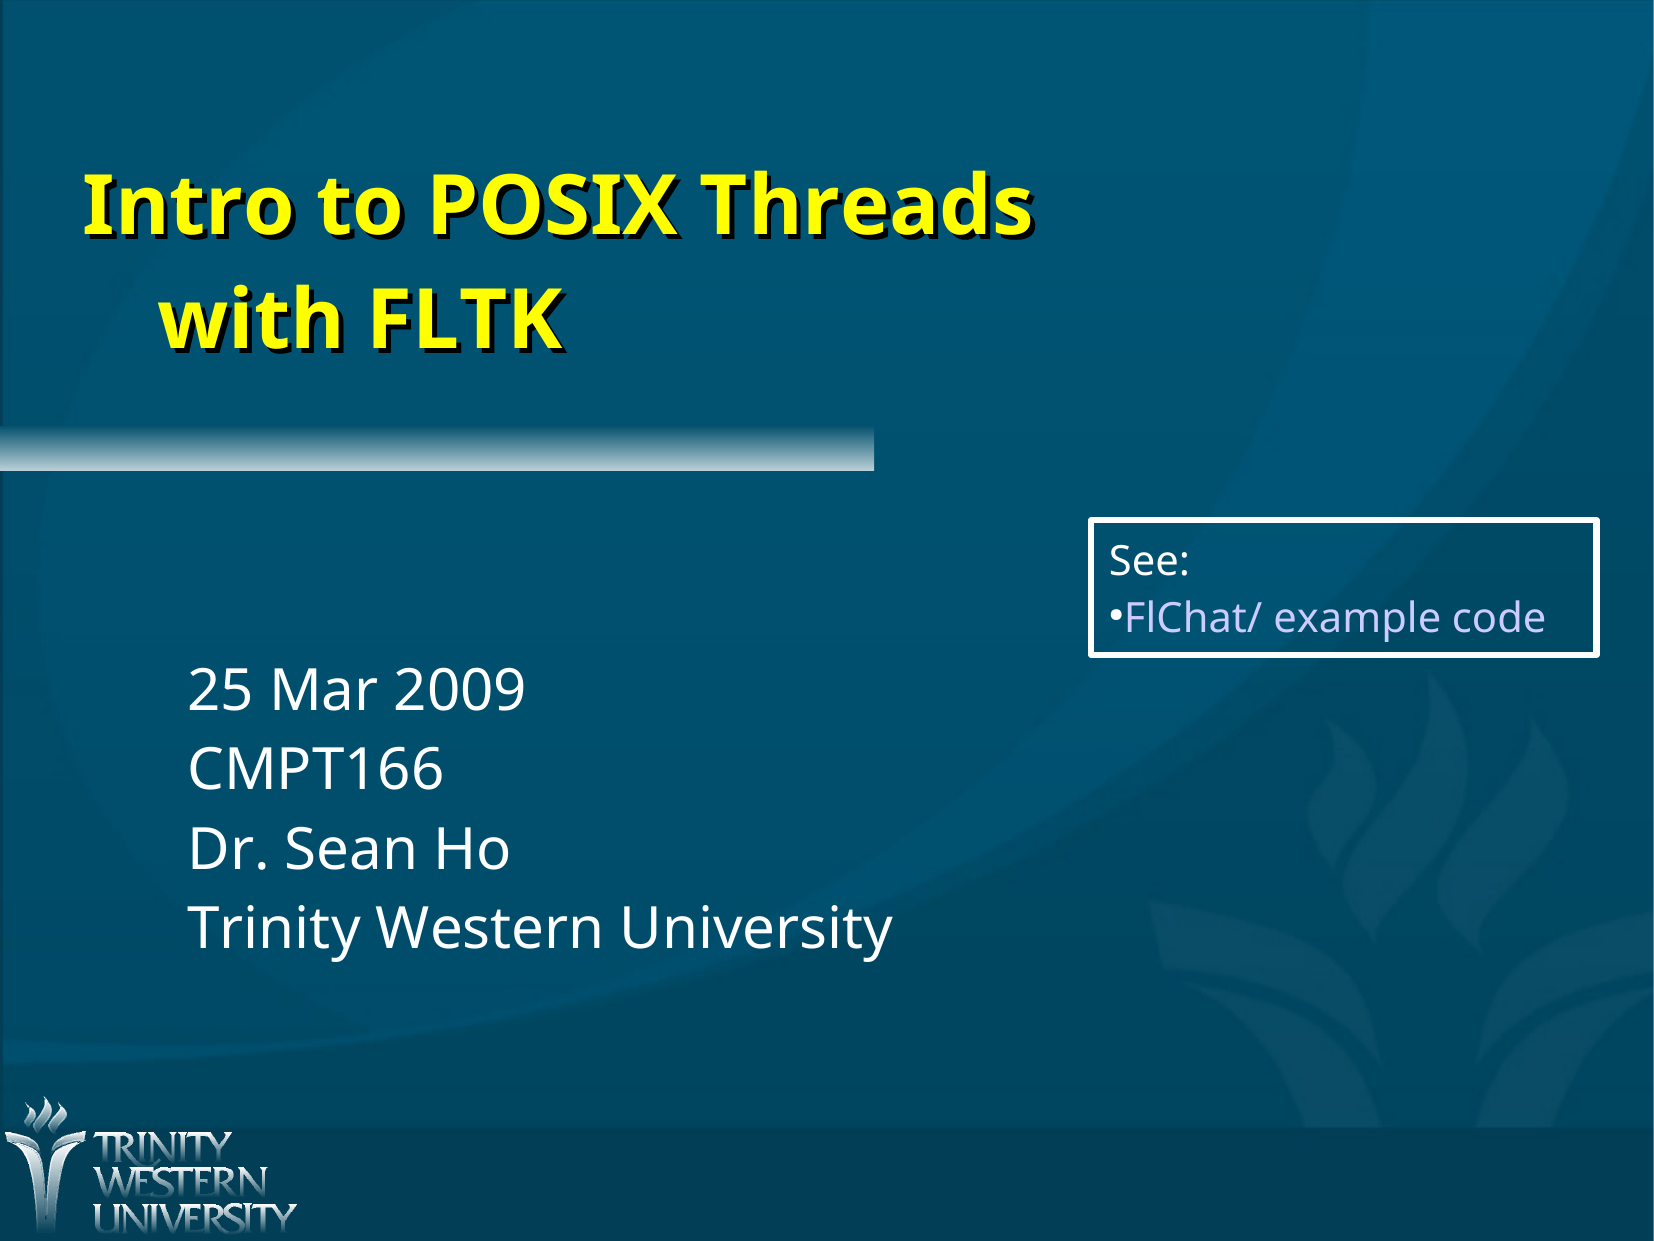

# Intro to POSIX Threads with FLTK
25 Mar 2009
CMPT166
Dr. Sean Ho
Trinity Western University
See:
FlChat/ example code